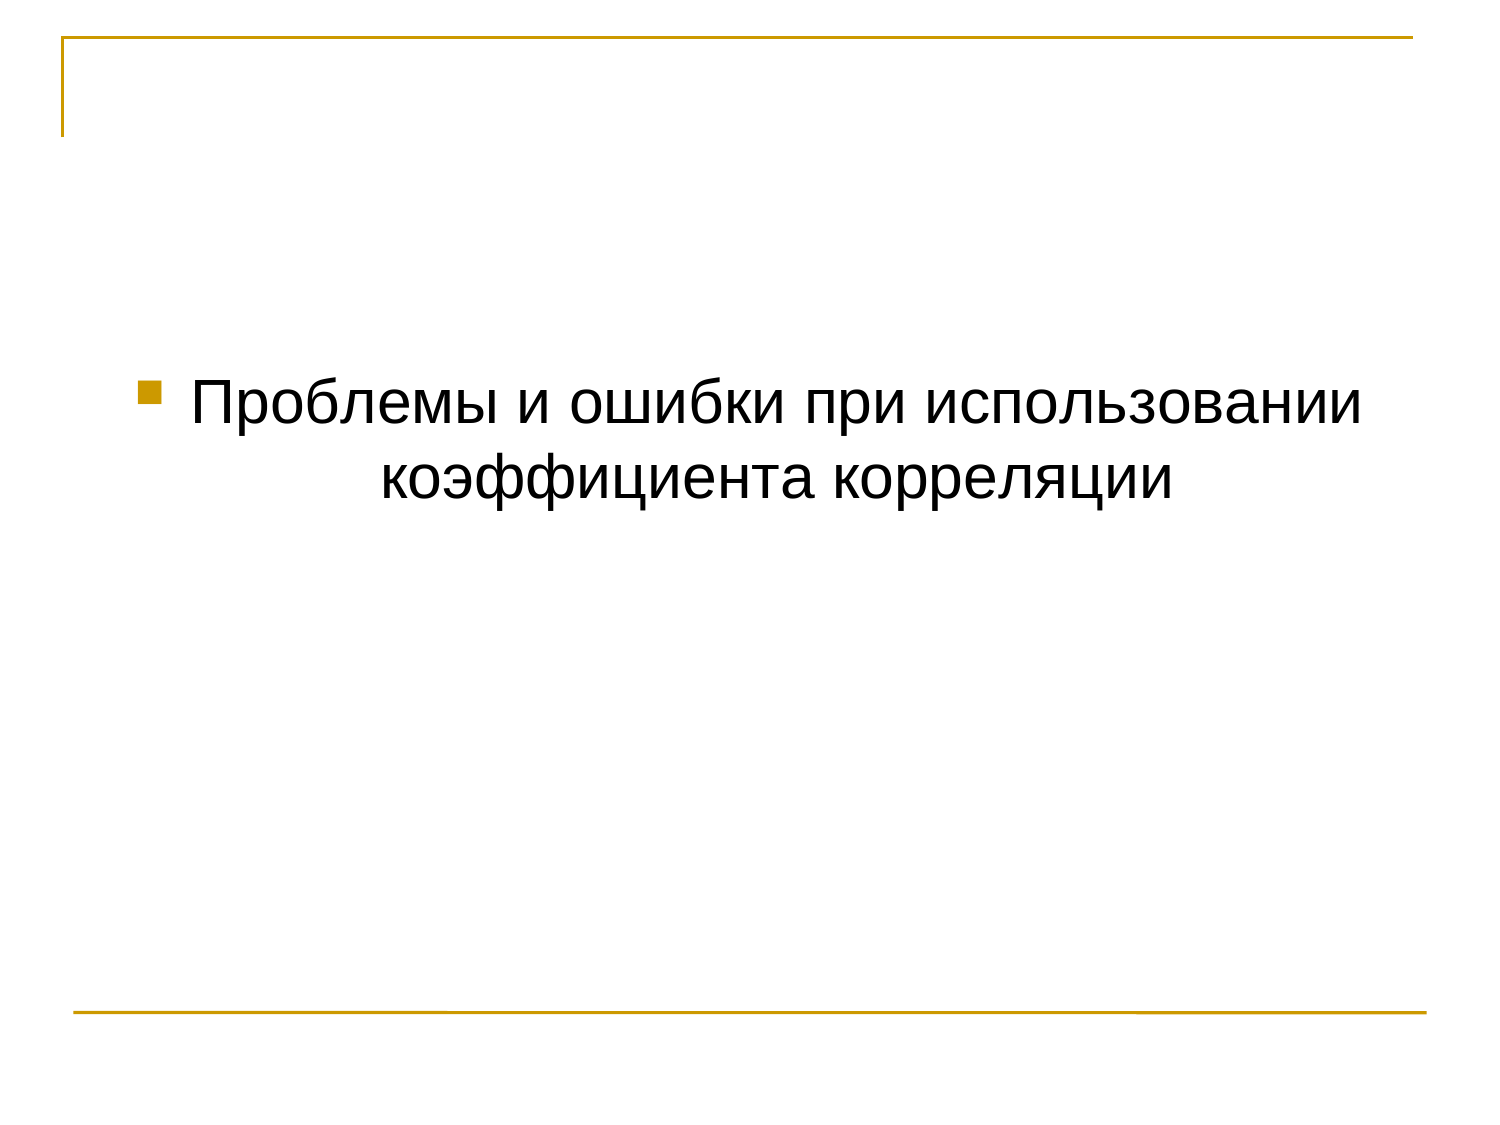

#
Проблемы и ошибки при использовании коэффициента корреляции